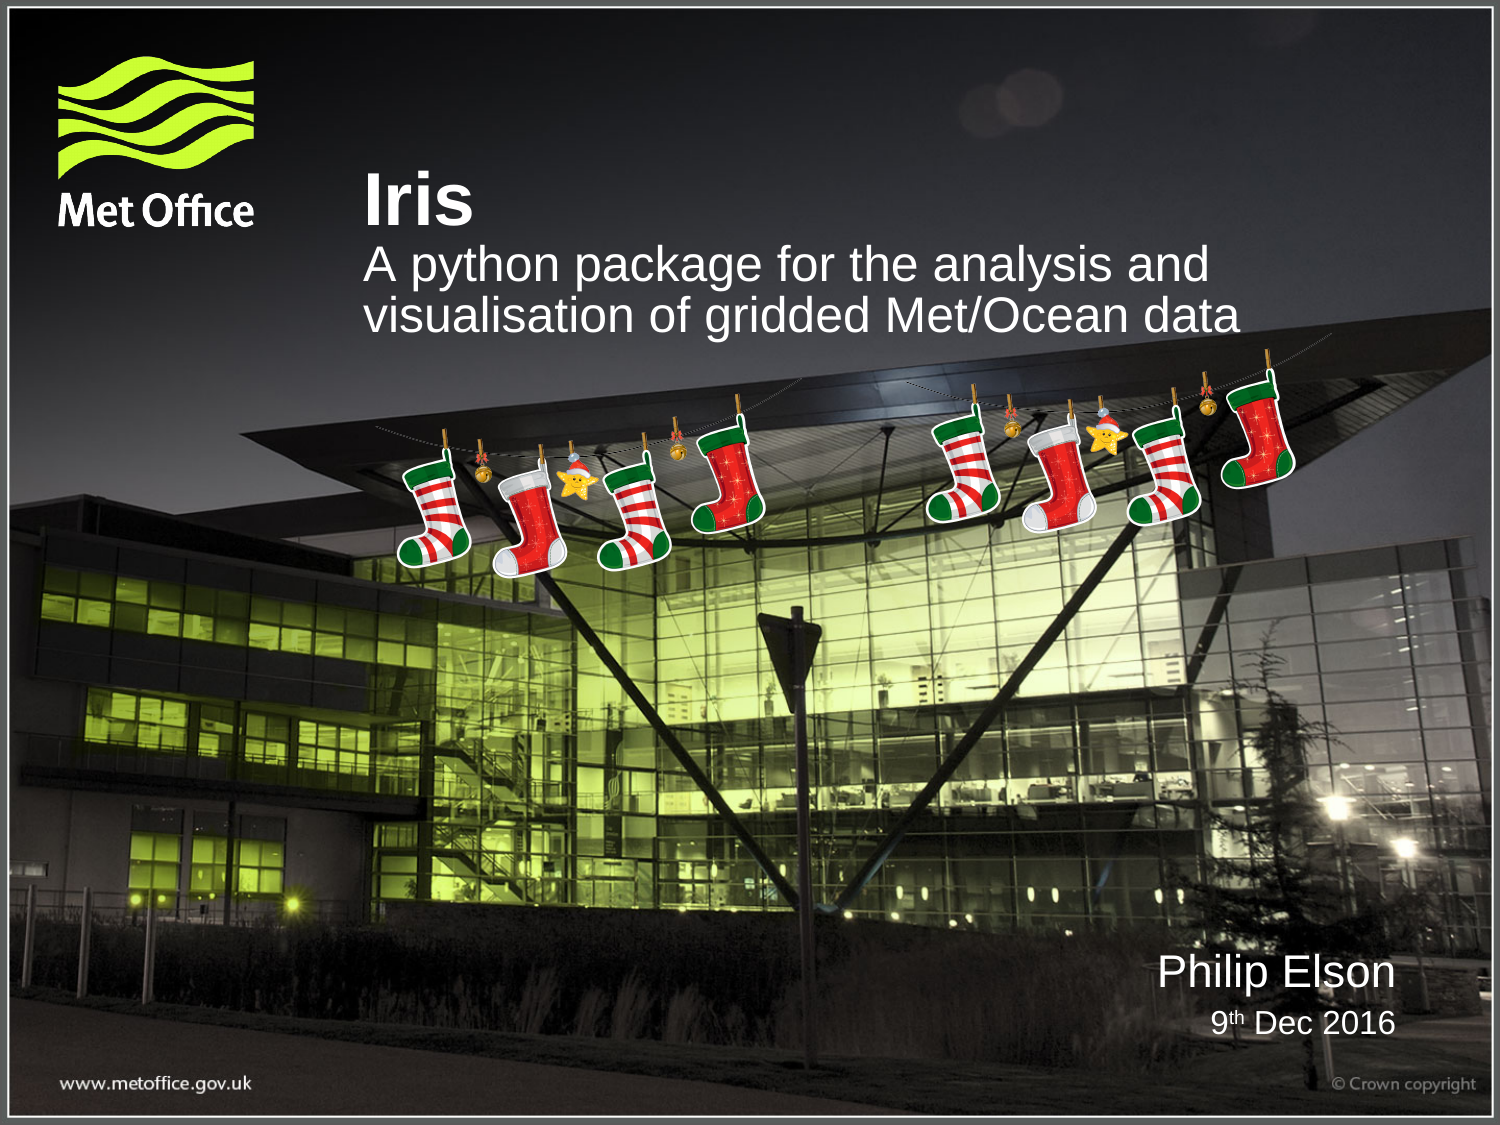

# Iris A python package for the analysis and visualisation of gridded Met/Ocean data
Philip Elson
9th Dec 2016